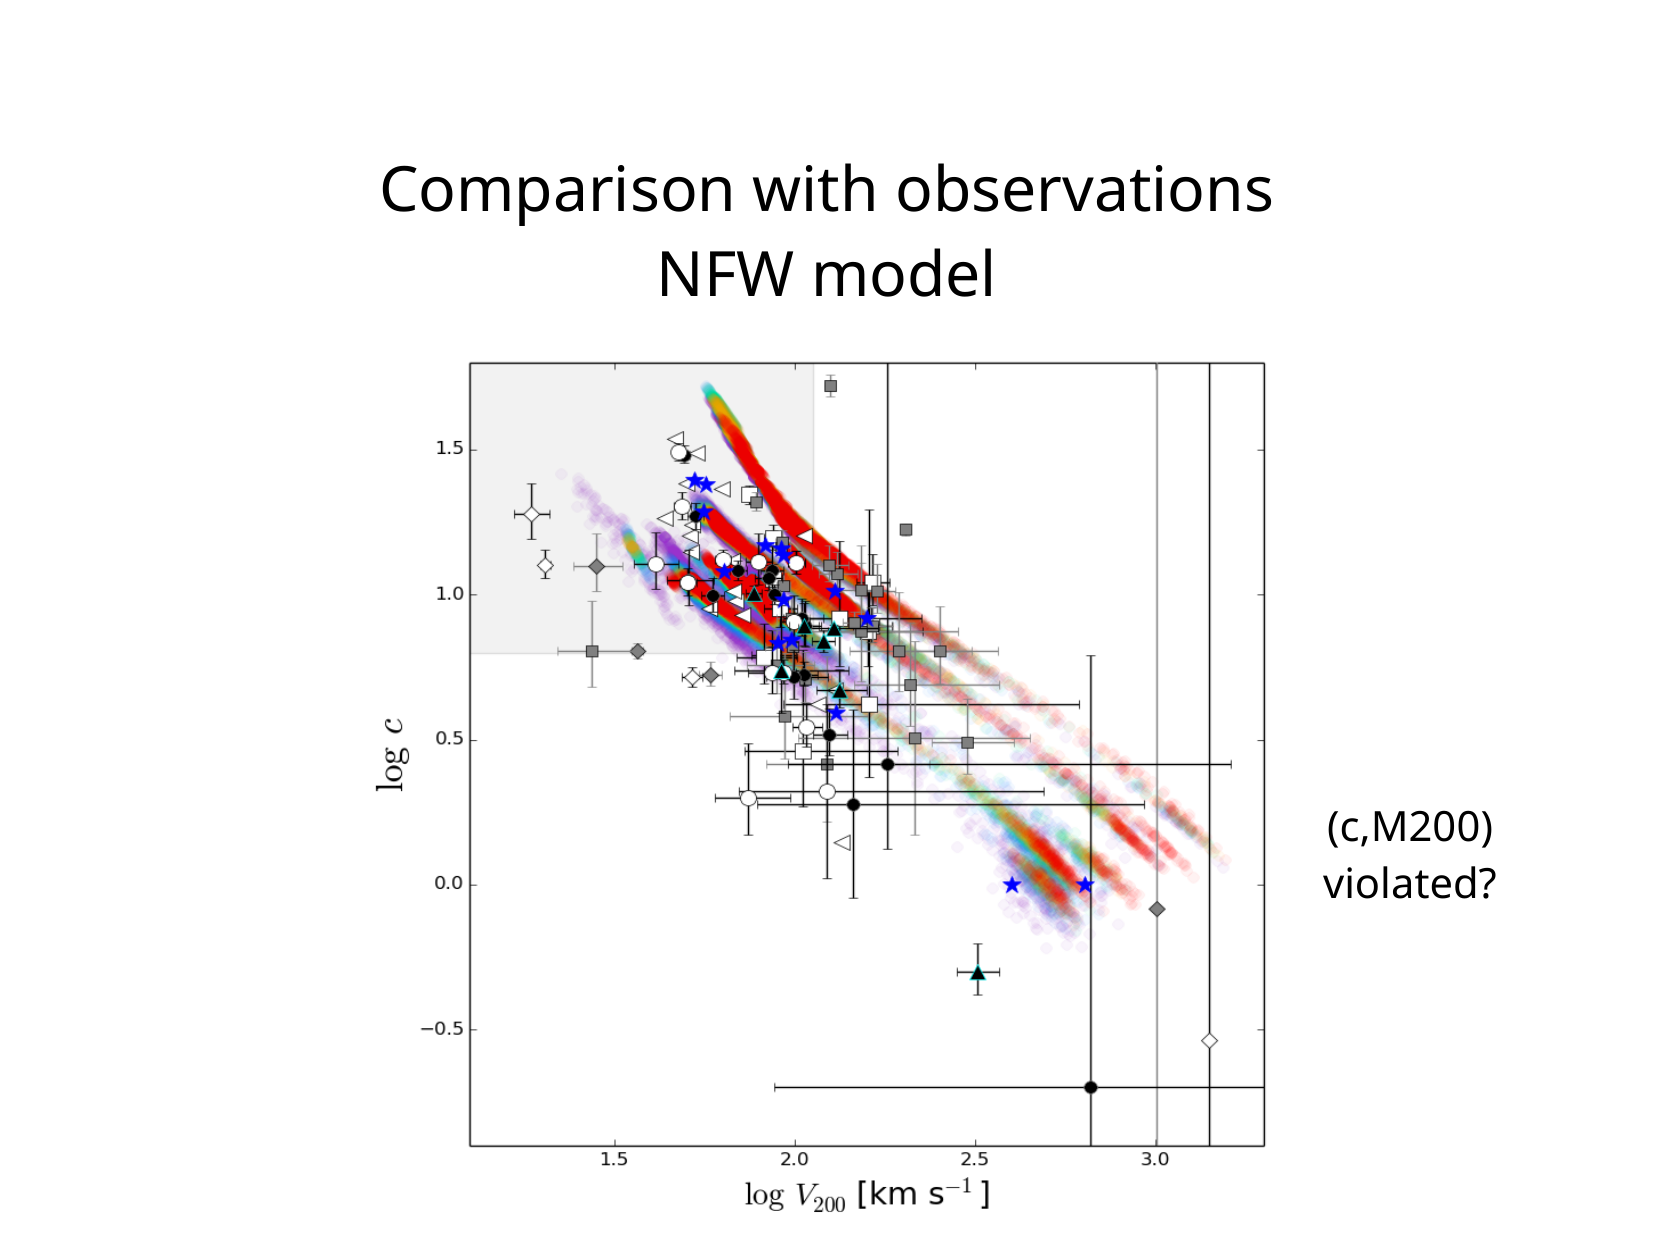

# Comparison with observations NFW model
(c,M200)
violated?